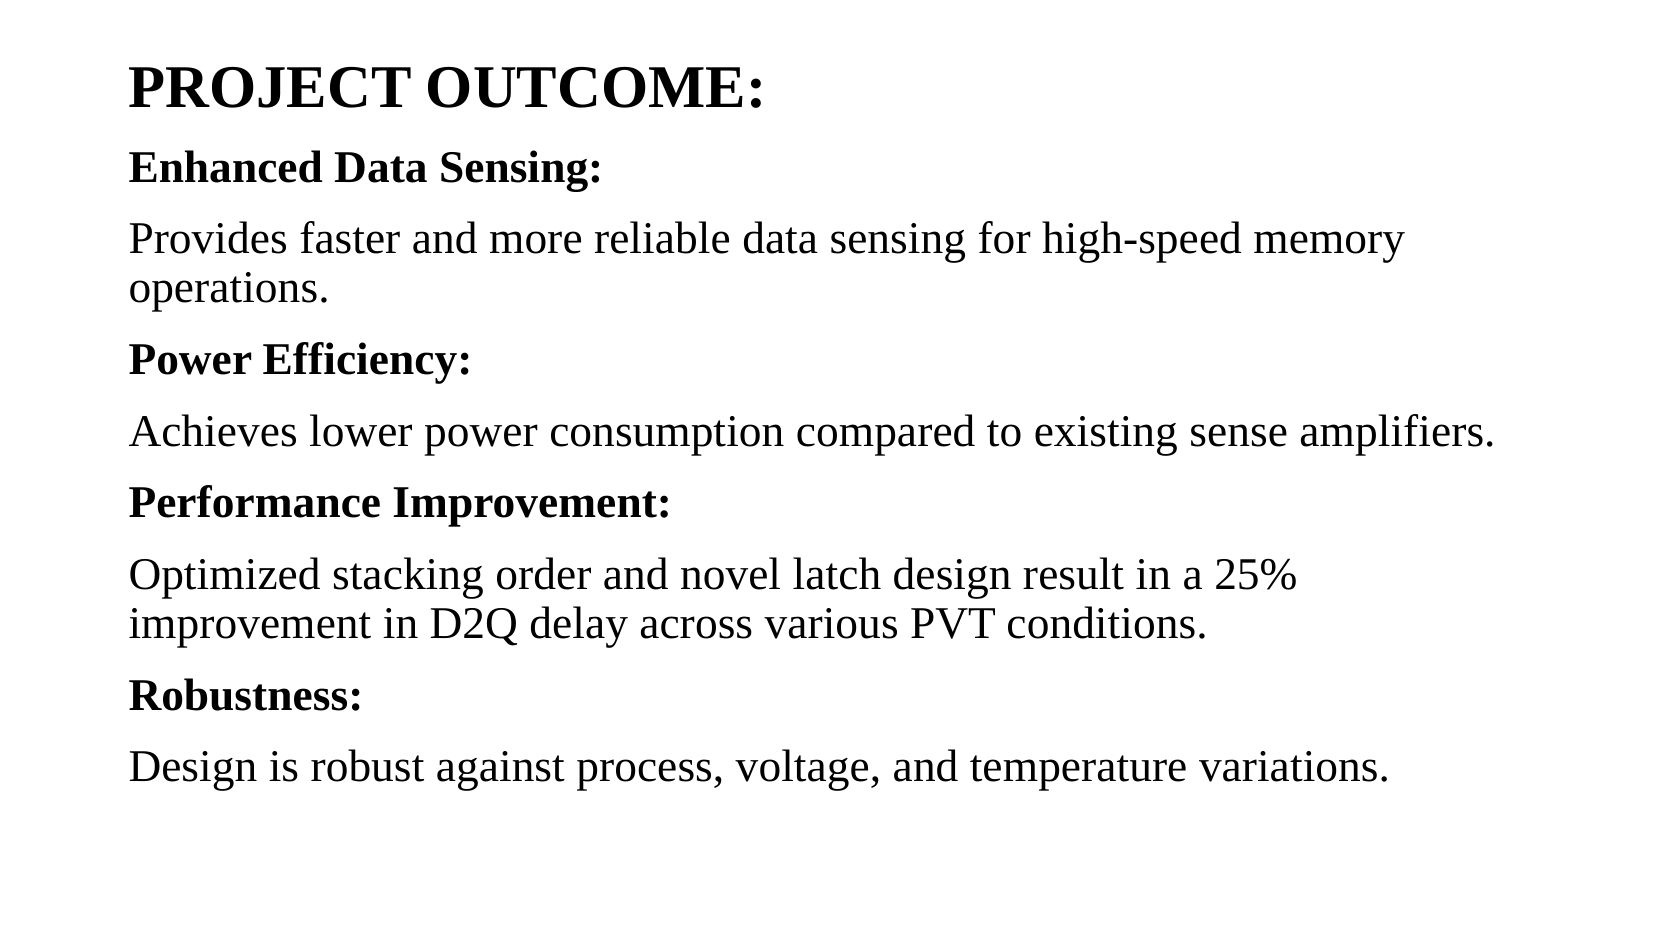

# PROJECT OUTCOME:
Enhanced Data Sensing:
Provides faster and more reliable data sensing for high-speed memory operations.
Power Efficiency:
Achieves lower power consumption compared to existing sense amplifiers.
Performance Improvement:
Optimized stacking order and novel latch design result in a 25% improvement in D2Q delay across various PVT conditions.
Robustness:
Design is robust against process, voltage, and temperature variations.